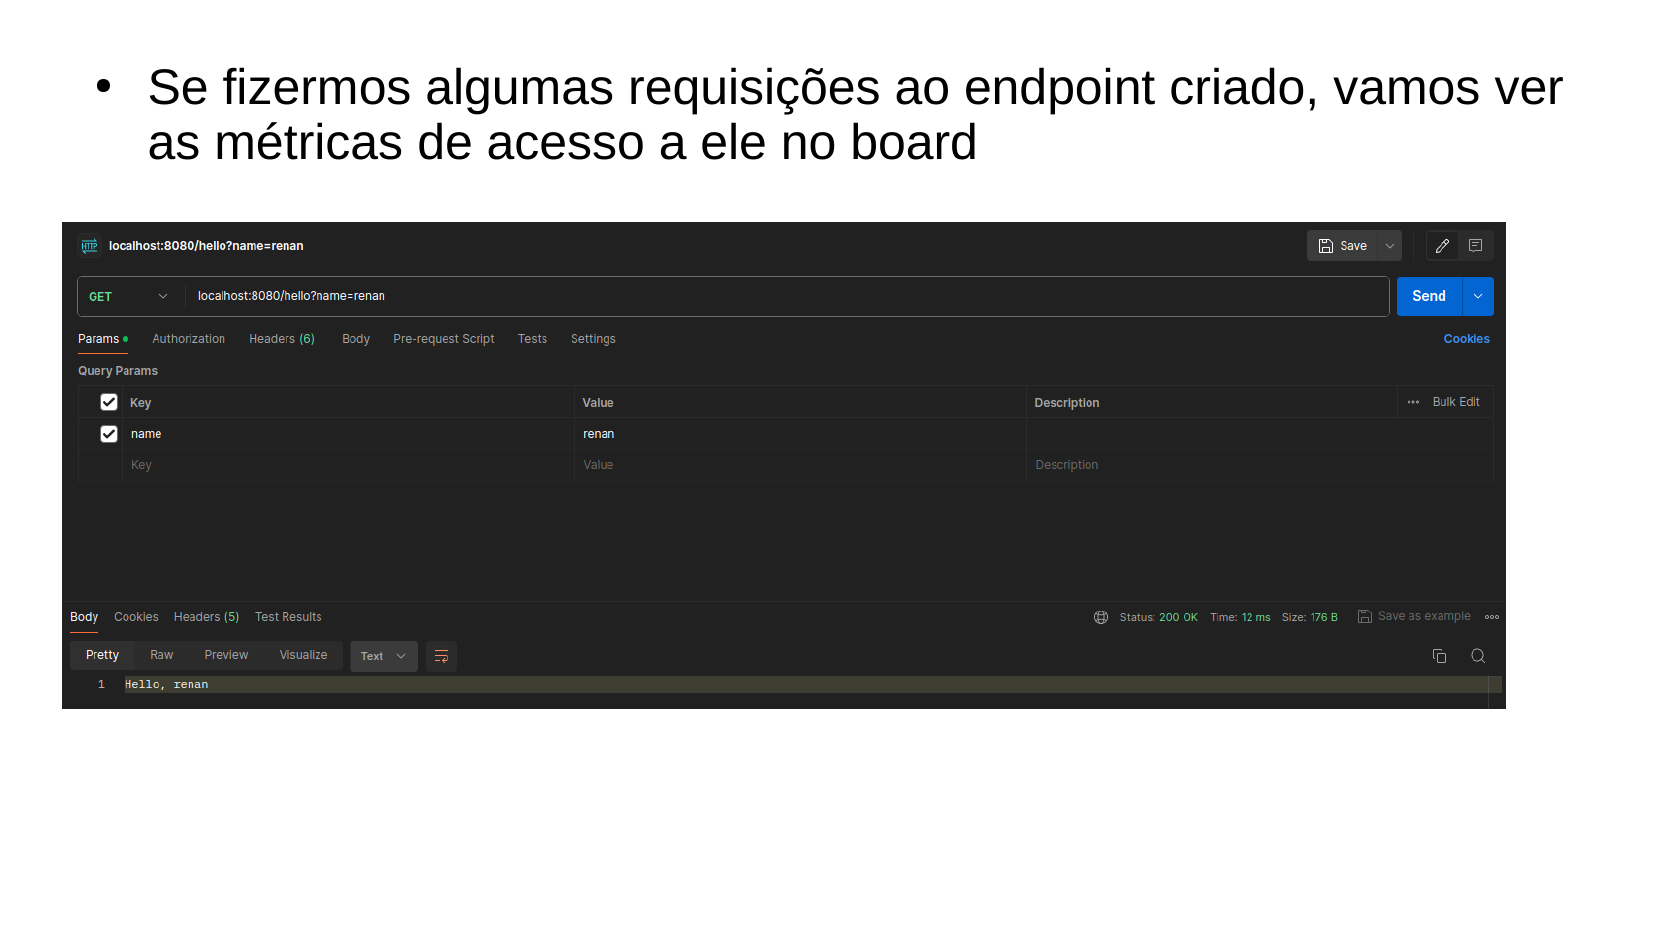

# Se fizermos algumas requisições ao endpoint criado, vamos ver as métricas de acesso a ele no board